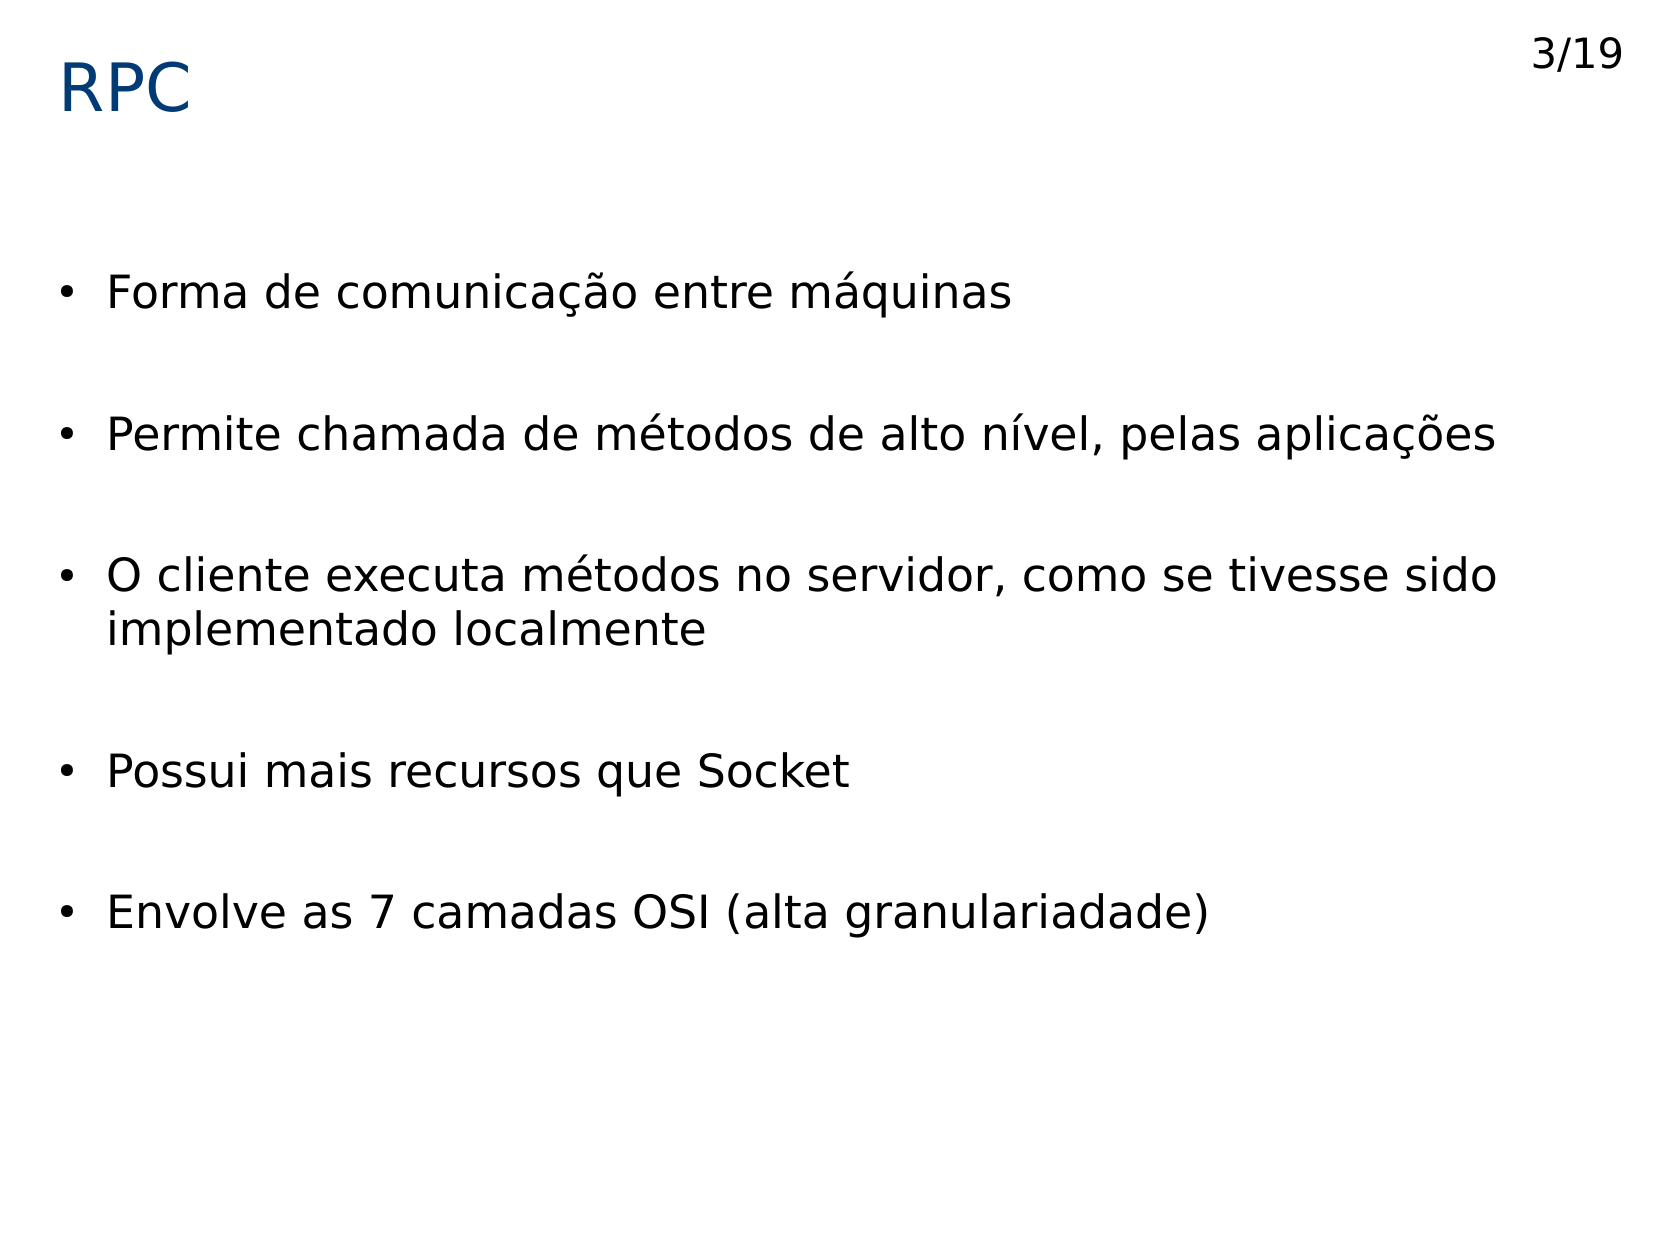

# RPC
3
Forma de comunicação entre máquinas
Permite chamada de métodos de alto nível, pelas aplicações
O cliente executa métodos no servidor, como se tivesse sido implementado localmente
Possui mais recursos que Socket
Envolve as 7 camadas OSI (alta granulariadade)